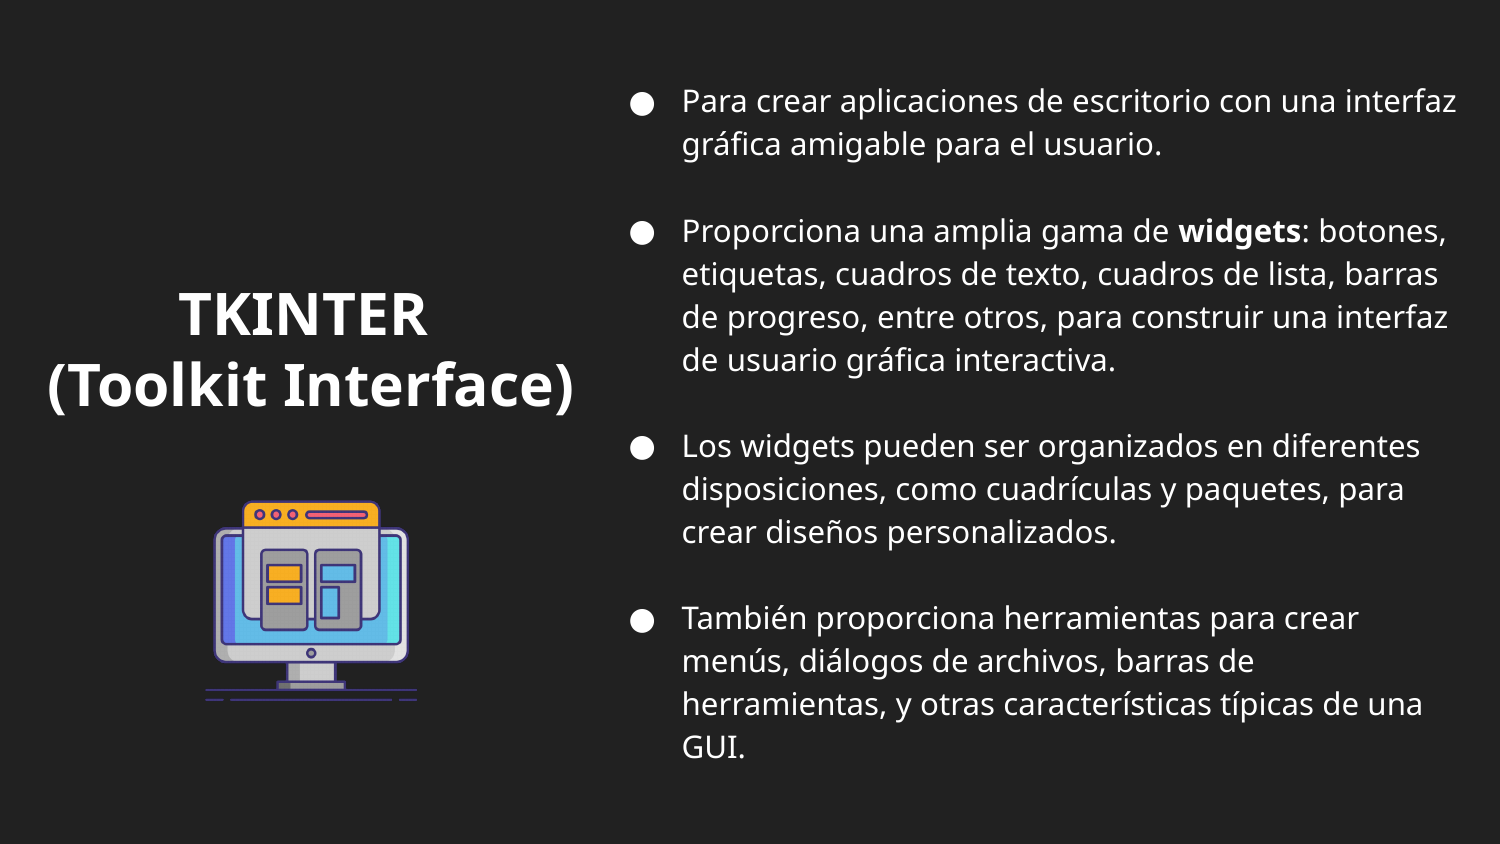

Para crear aplicaciones de escritorio con una interfaz gráfica amigable para el usuario.
Proporciona una amplia gama de widgets: botones, etiquetas, cuadros de texto, cuadros de lista, barras de progreso, entre otros, para construir una interfaz de usuario gráfica interactiva.
Los widgets pueden ser organizados en diferentes disposiciones, como cuadrículas y paquetes, para crear diseños personalizados.
También proporciona herramientas para crear menús, diálogos de archivos, barras de herramientas, y otras características típicas de una GUI.
# TKINTER (Toolkit Interface)